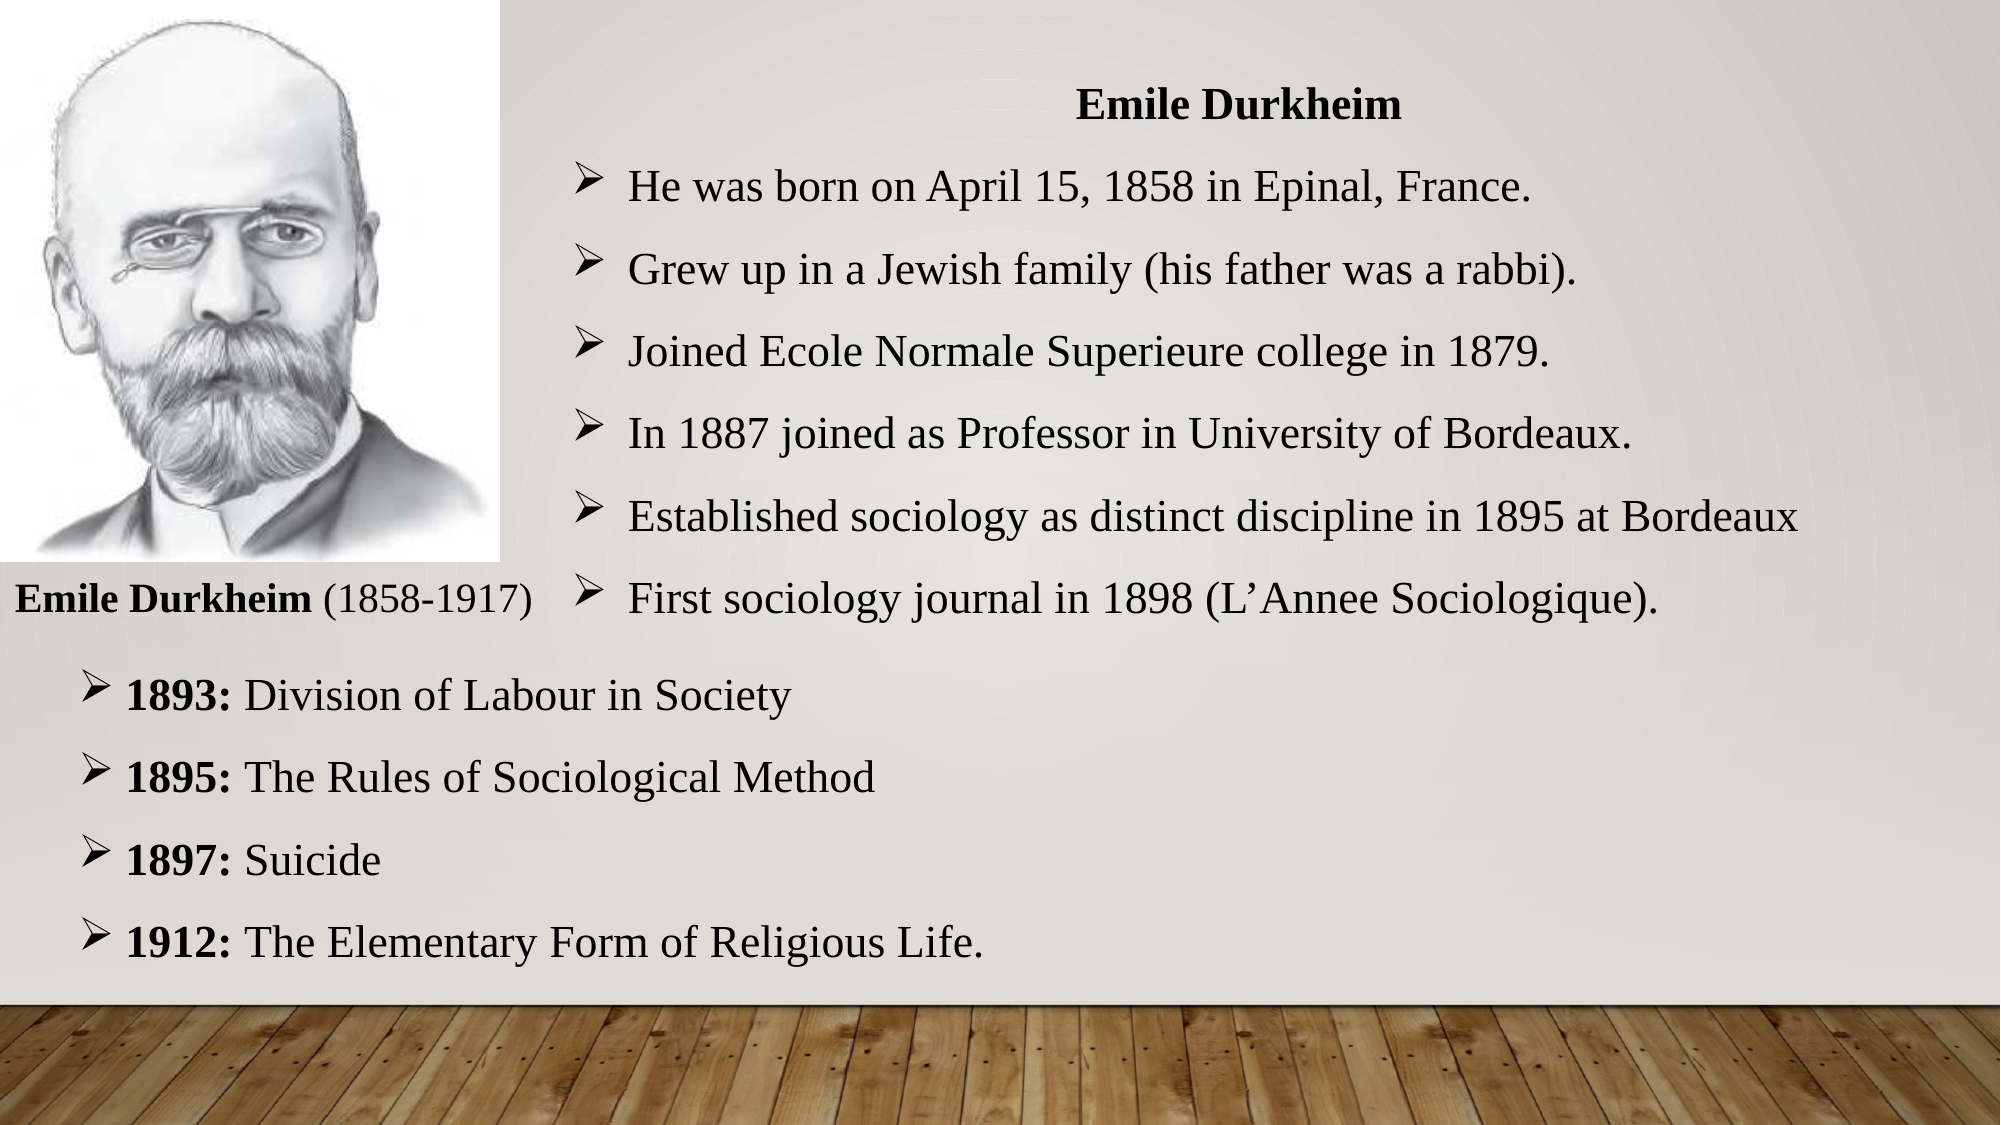

Emile Durkheim
He was born on April 15, 1858 in Epinal, France.
Grew up in a Jewish family (his father was a rabbi).
Joined Ecole Normale Superieure college in 1879.
In 1887 joined as Professor in University of Bordeaux.
Established sociology as distinct discipline in 1895 at Bordeaux
First sociology journal in 1898 (L’Annee Sociologique).
22
Emile Durkheim (1858-1917)
1893: Division of Labour in Society
1895: The Rules of Sociological Method
1897: Suicide
1912: The Elementary Form of Religious Life.